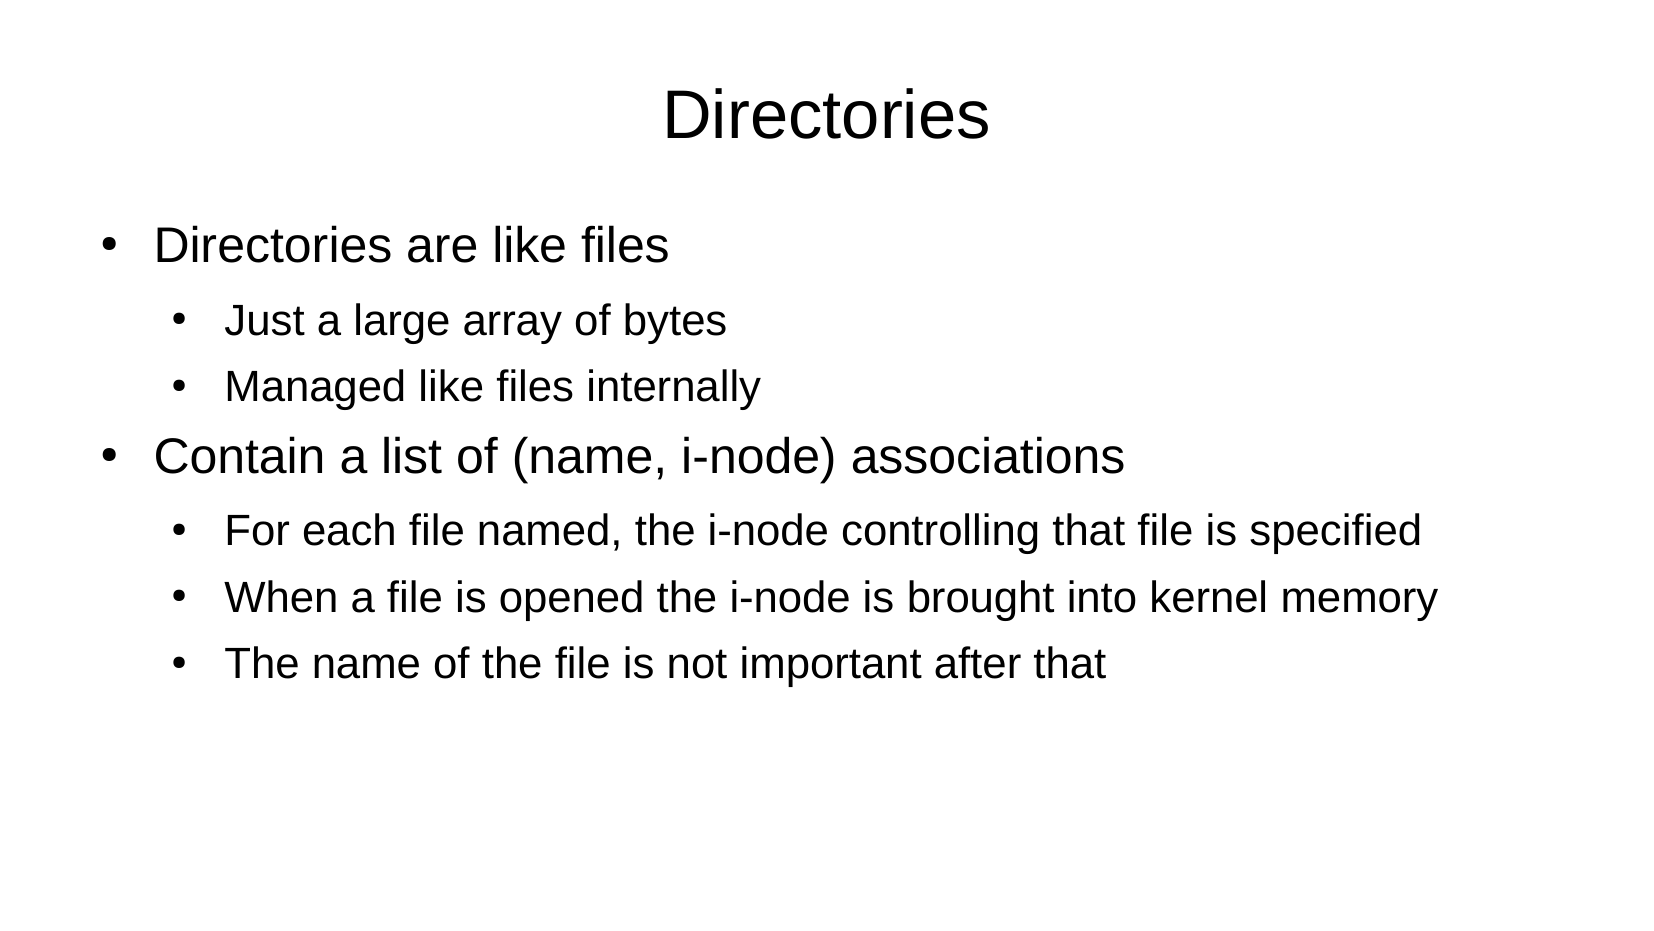

# Directories
Directories are like files
Just a large array of bytes
Managed like files internally
Contain a list of (name, i-node) associations
For each file named, the i-node controlling that file is specified
When a file is opened the i-node is brought into kernel memory
The name of the file is not important after that